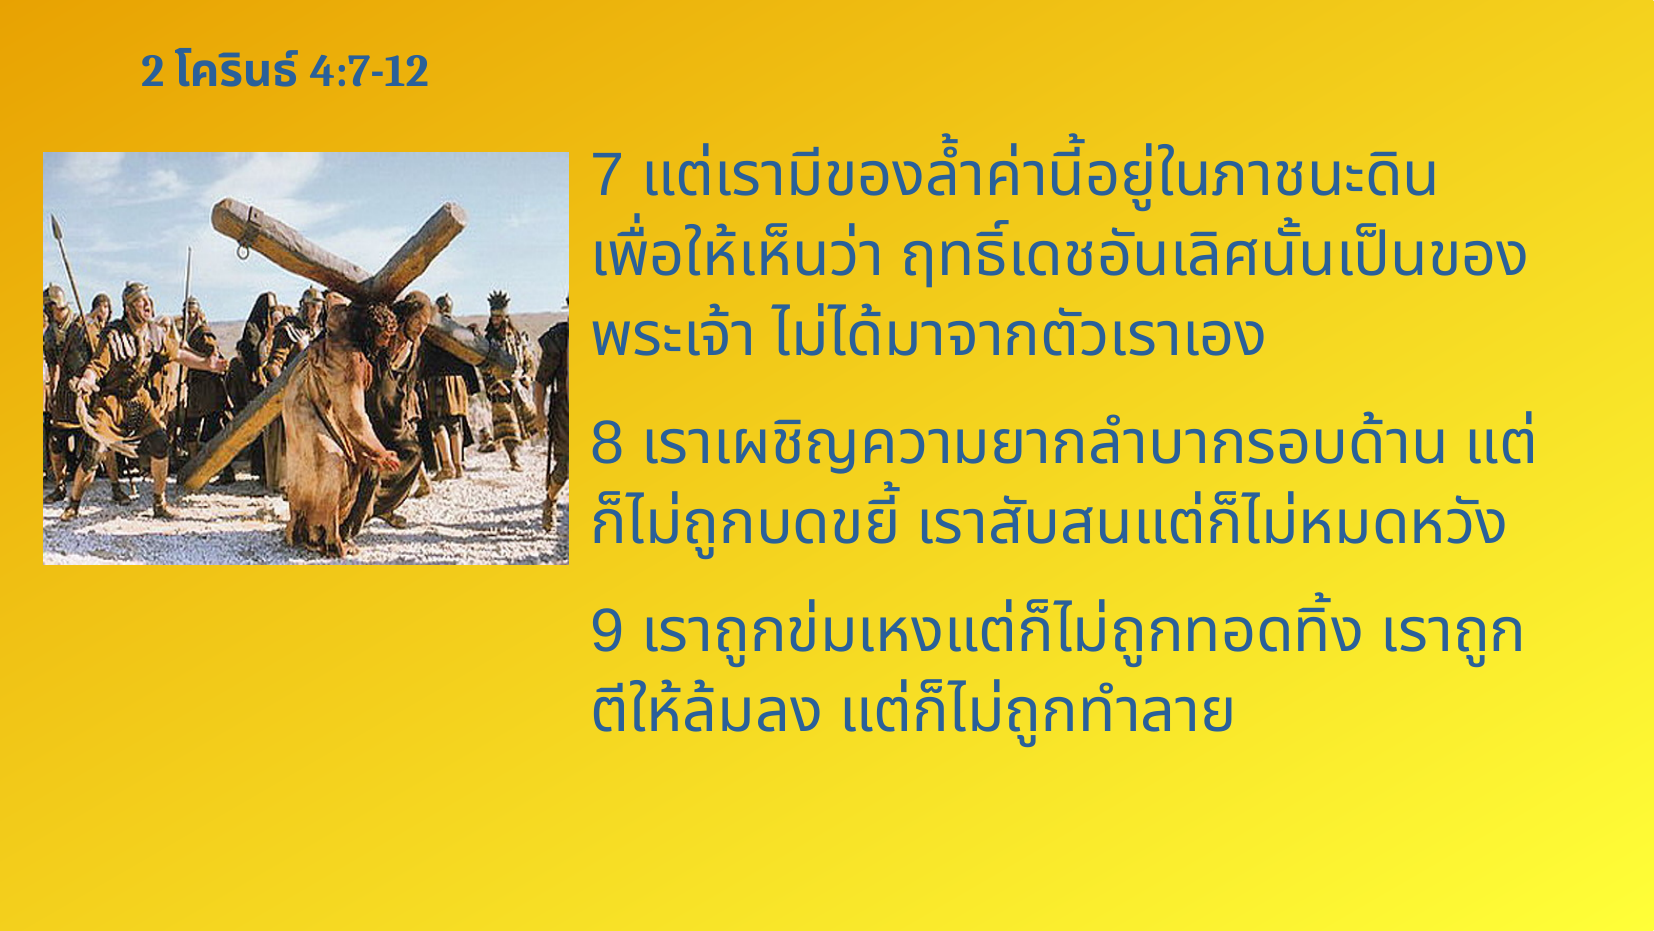

# 2 โครินธ์ 4:7-12
7 แต่เรามีของล้ำค่านี้อยู่ในภาชนะดิน เพื่อให้เห็นว่า ฤทธิ์เดชอันเลิศนั้นเป็นของพระเจ้า ไม่ได้มาจากตัวเราเอง
8 เราเผชิญความยากลำบากรอบด้าน แต่ก็ไม่ถูกบดขยี้ เราสับสนแต่ก็ไม่หมดหวัง
9 เราถูกข่มเหงแต่ก็ไม่ถูกทอดทิ้ง เราถูกตีให้ล้มลง แต่ก็ไม่ถูกทำลาย